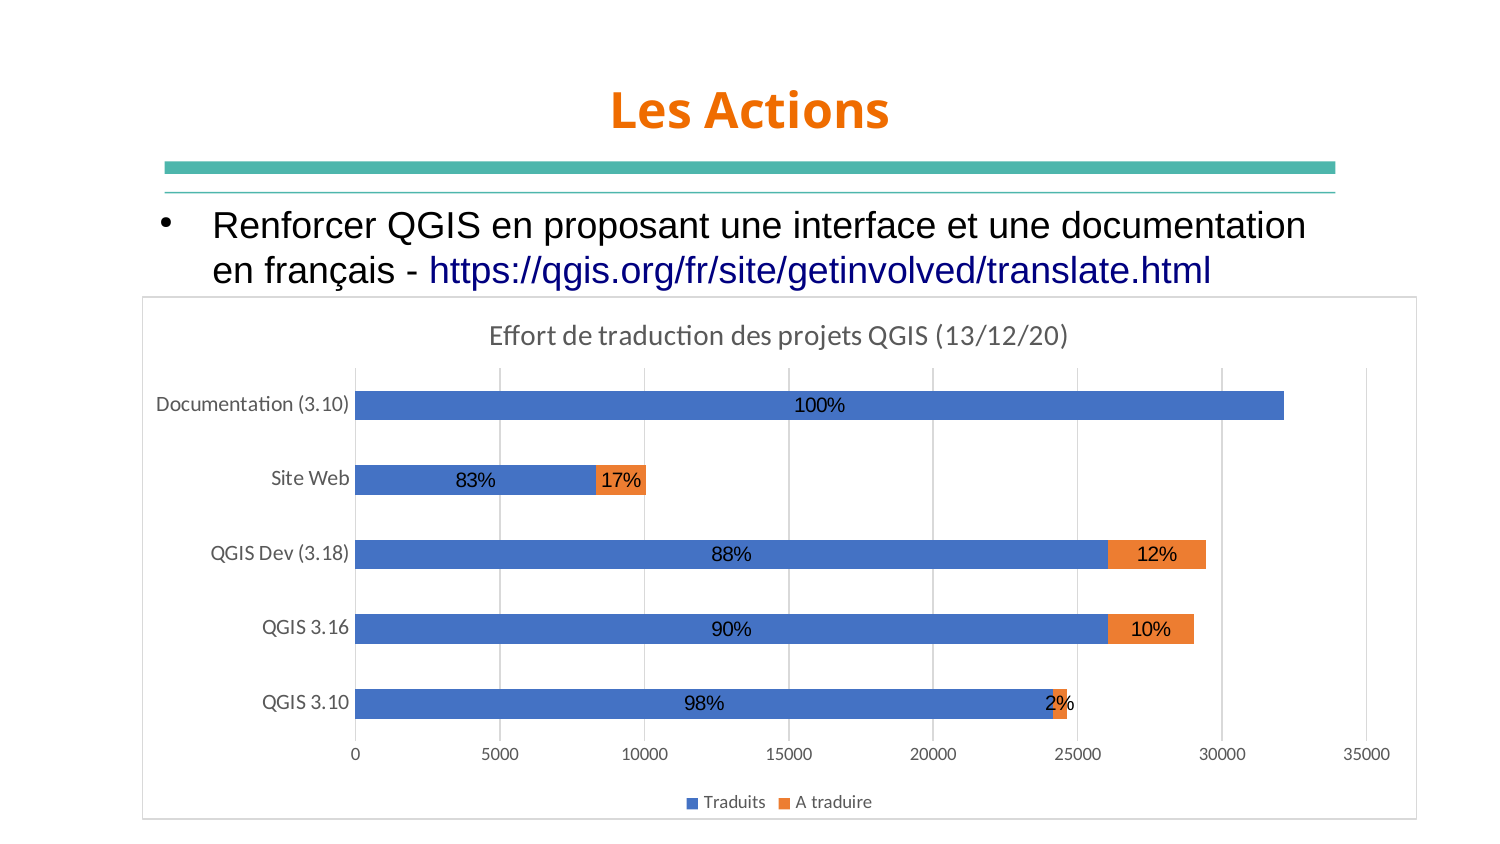

Les Actions
# Renforcer QGIS en proposant une interface et une documentation en français - https://qgis.org/fr/site/getinvolved/translate.html
### Chart: Effort de traduction des projets QGIS (13/12/20)
| Category | Traduits | A traduire |
|---|---|---|
| QGIS 3.10 | 24162.0 | 454.0 |
| QGIS 3.16 | 26059.0 | 2965.0 |
| QGIS Dev (3.18) | 26055.0 | 3394.0 |
| Site Web | 8336.0 | 1726.0 |
| Documentation (3.10) | 32152.0 | 0.0 |